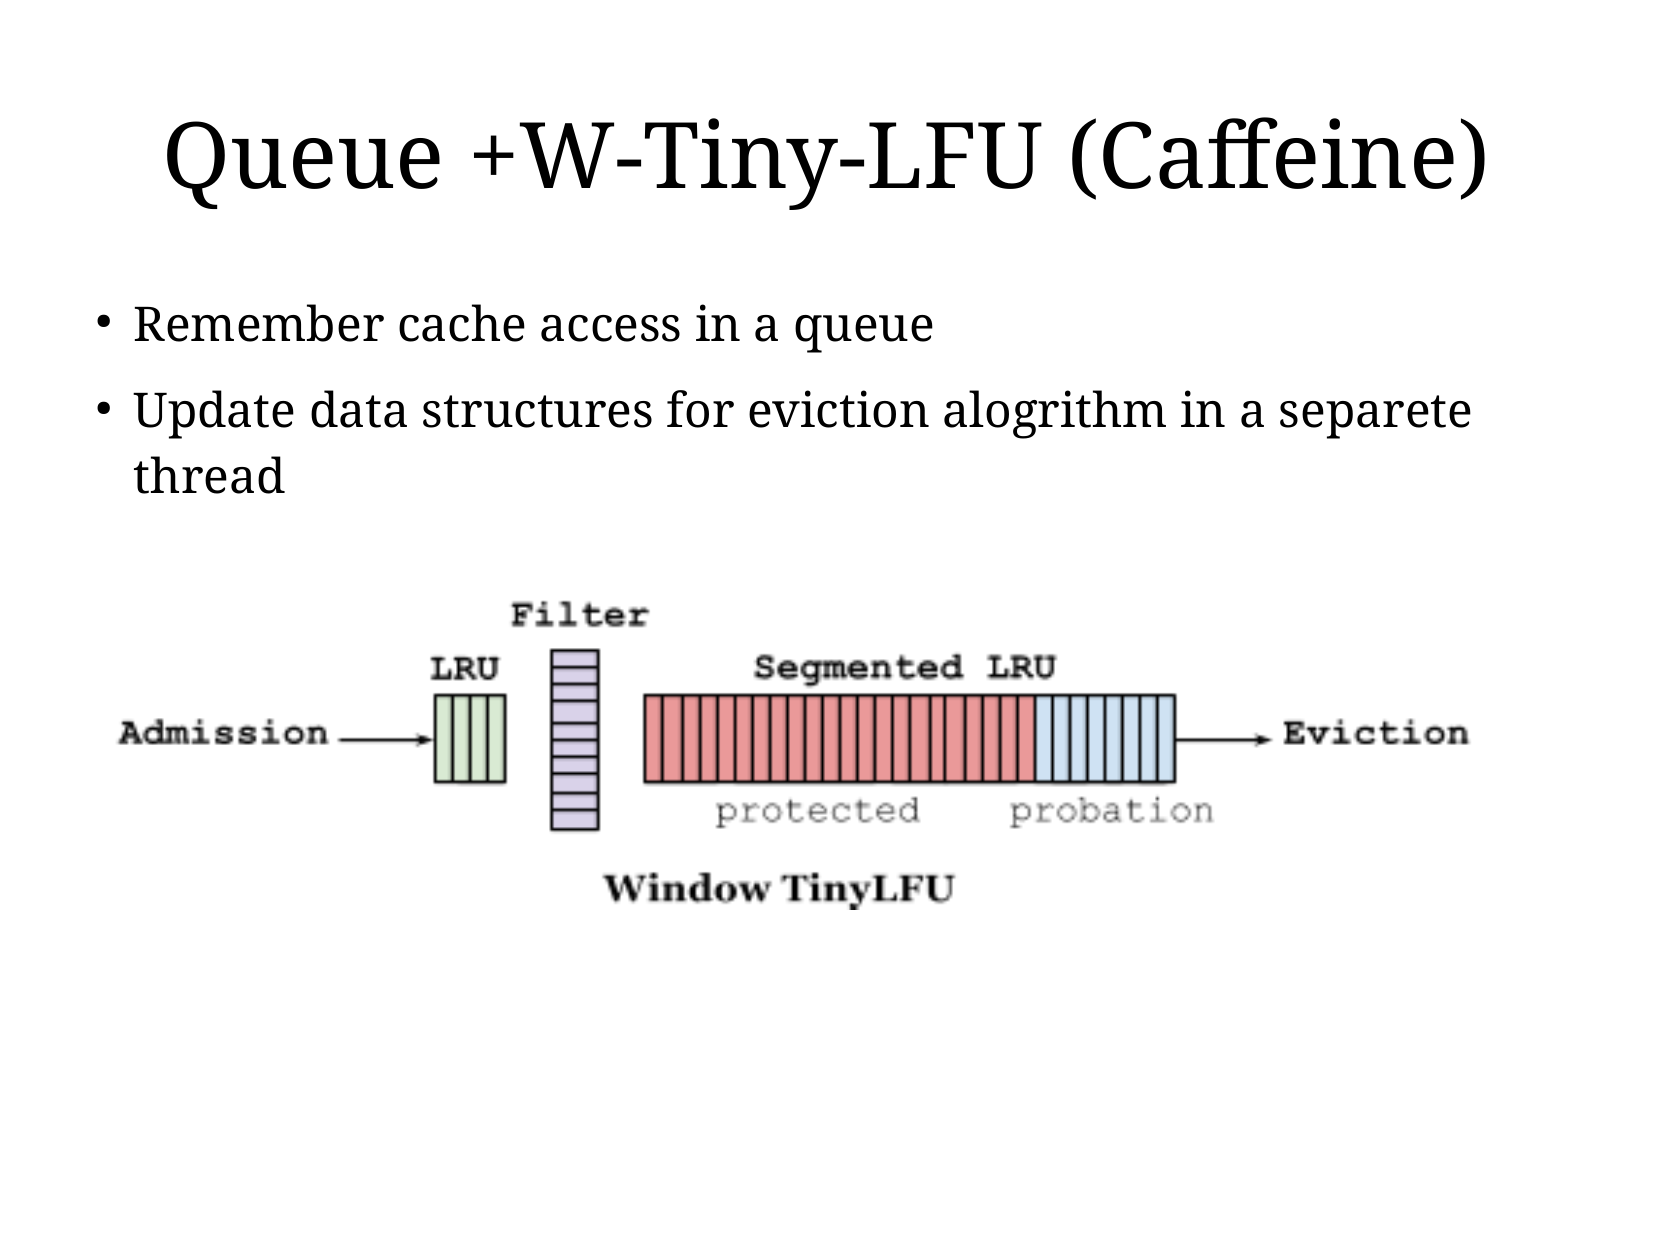

# Queue +W-Tiny-LFU (Caffeine)
Remember cache access in a queue
Update data structures for eviction alogrithm in a separete thread